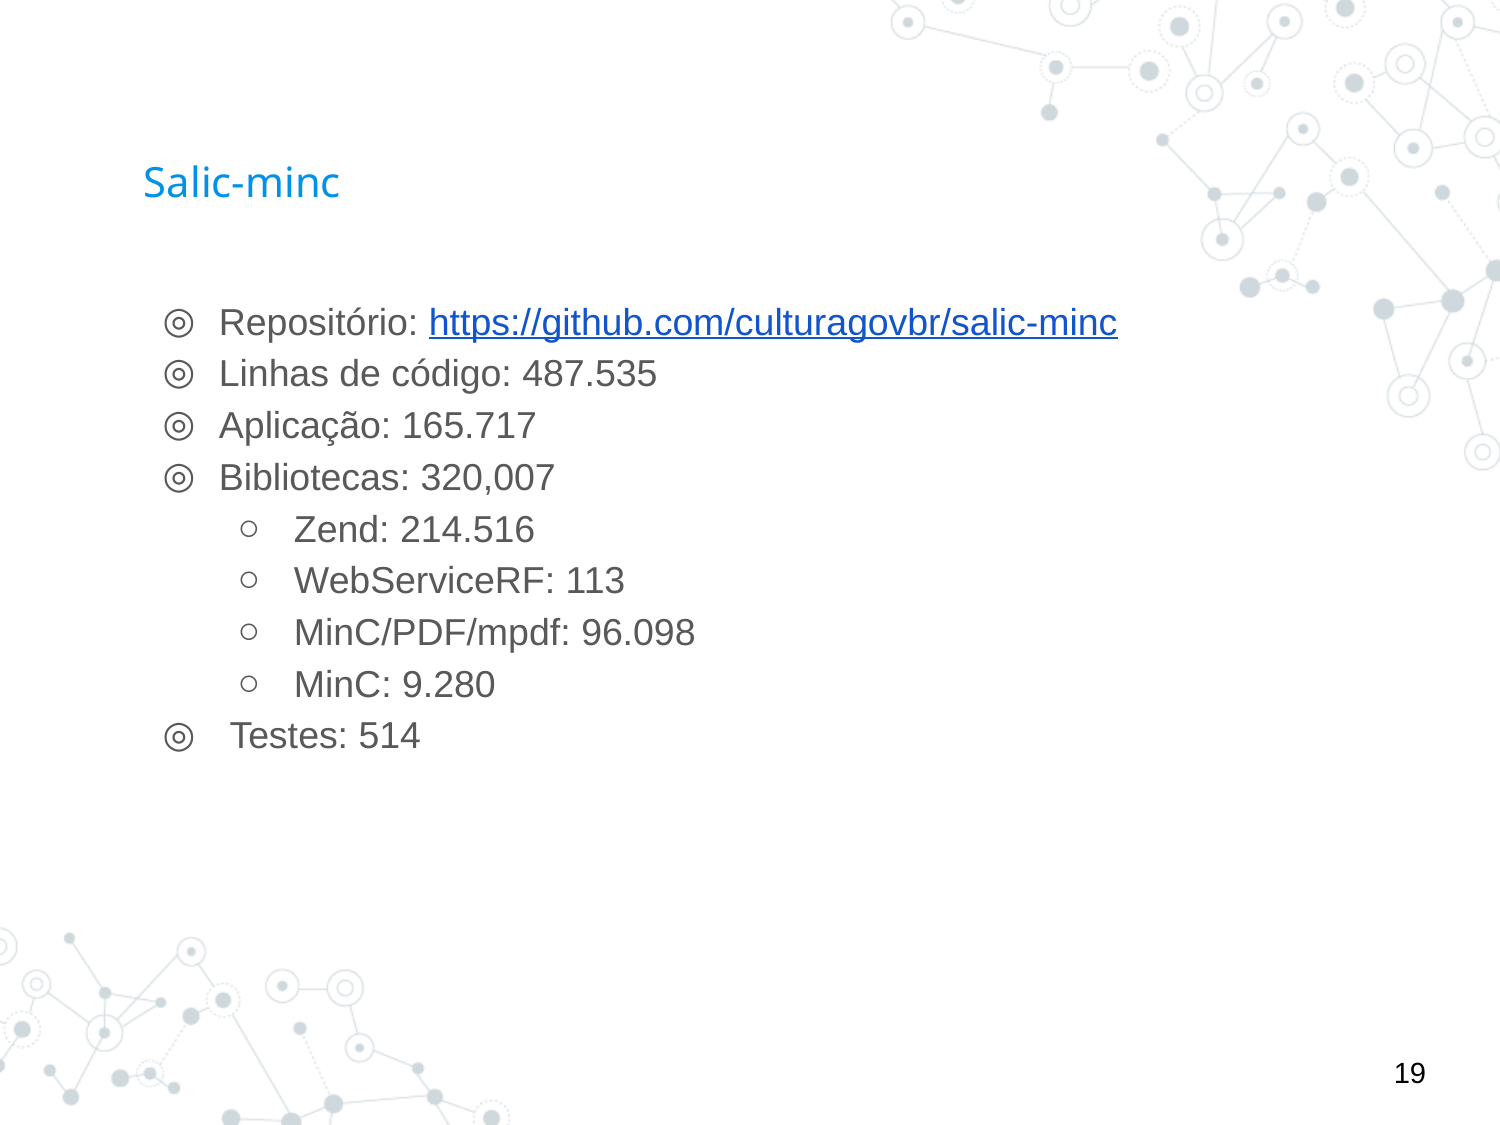

# Salic-minc
Repositório: https://github.com/culturagovbr/salic-minc
Linhas de código: 487.535
Aplicação: 165.717
Bibliotecas: 320,007
Zend: 214.516
WebServiceRF: 113
MinC/PDF/mpdf: 96.098
MinC: 9.280
 Testes: 514